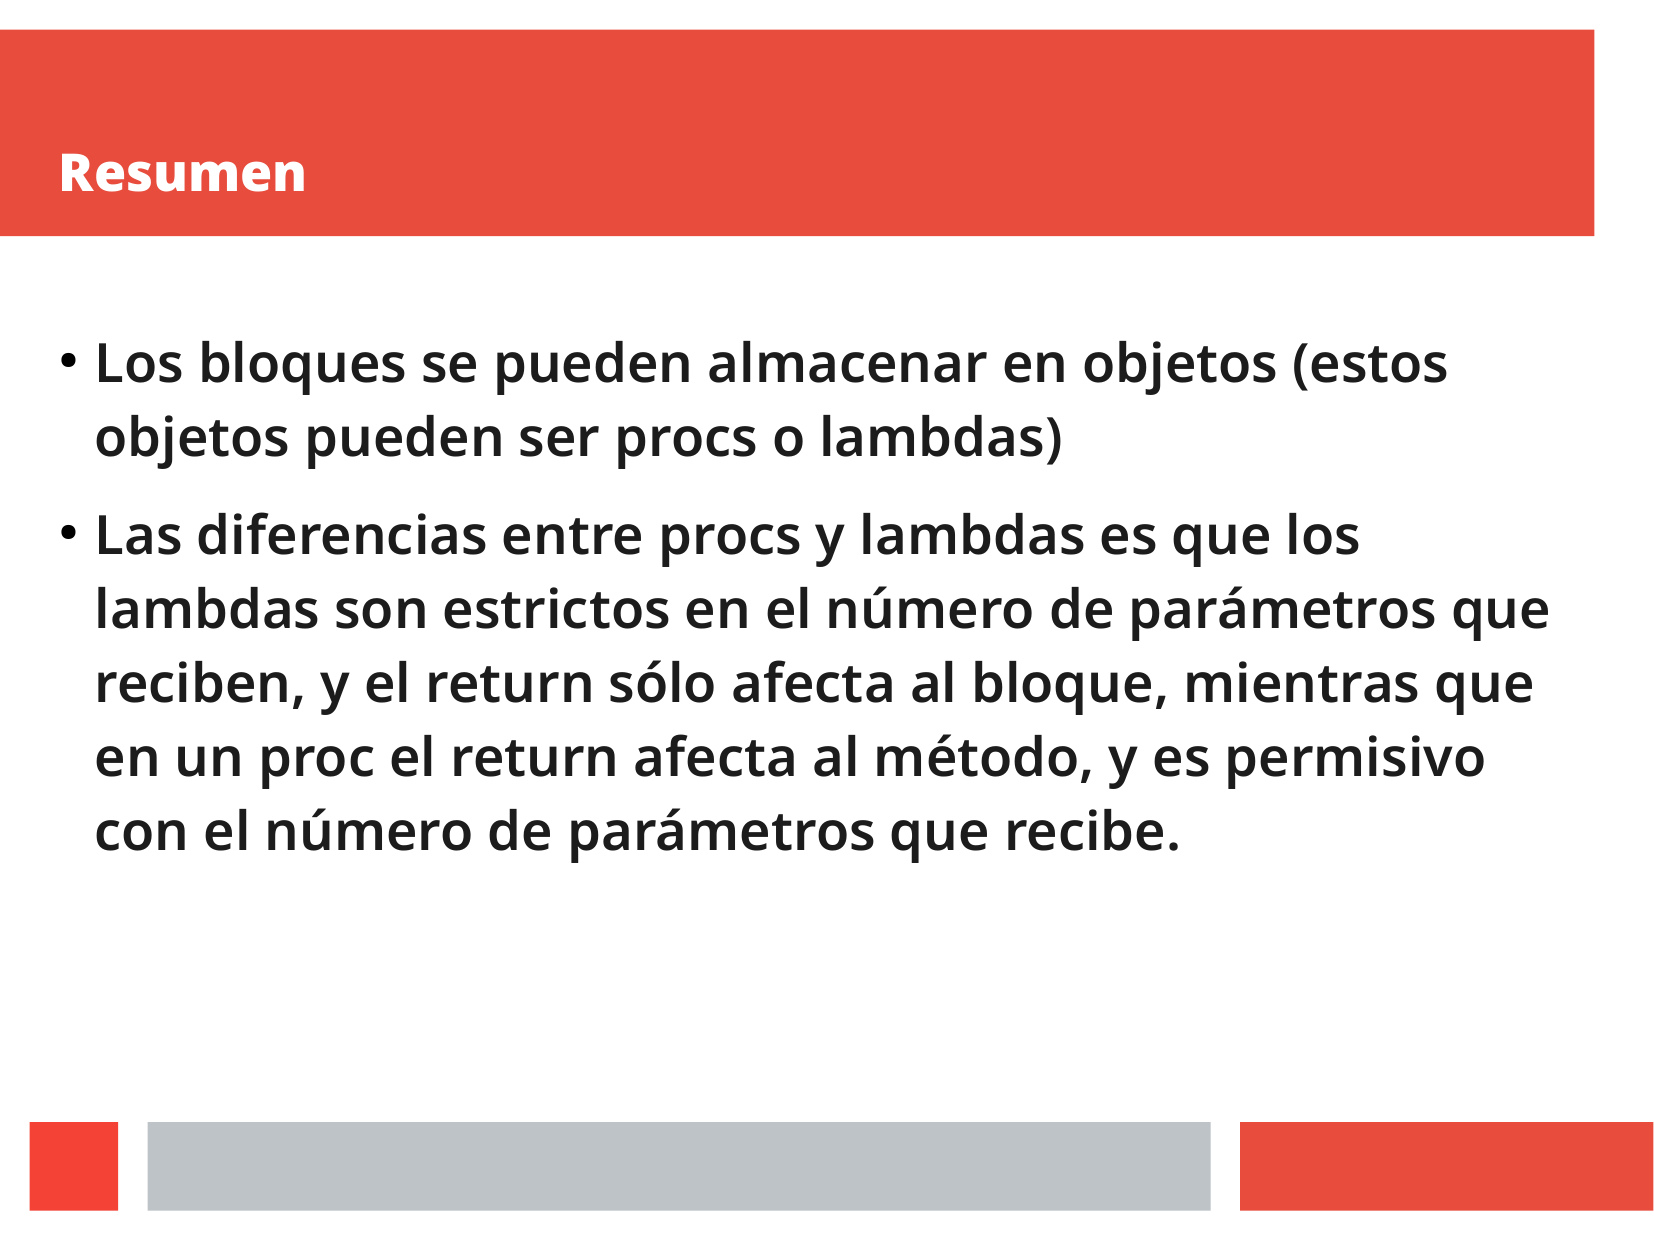

# Resumen
Los bloques se pueden almacenar en objetos (estos objetos pueden ser procs o lambdas)
Las diferencias entre procs y lambdas es que los lambdas son estrictos en el número de parámetros que reciben, y el return sólo afecta al bloque, mientras que en un proc el return afecta al método, y es permisivo con el número de parámetros que recibe.